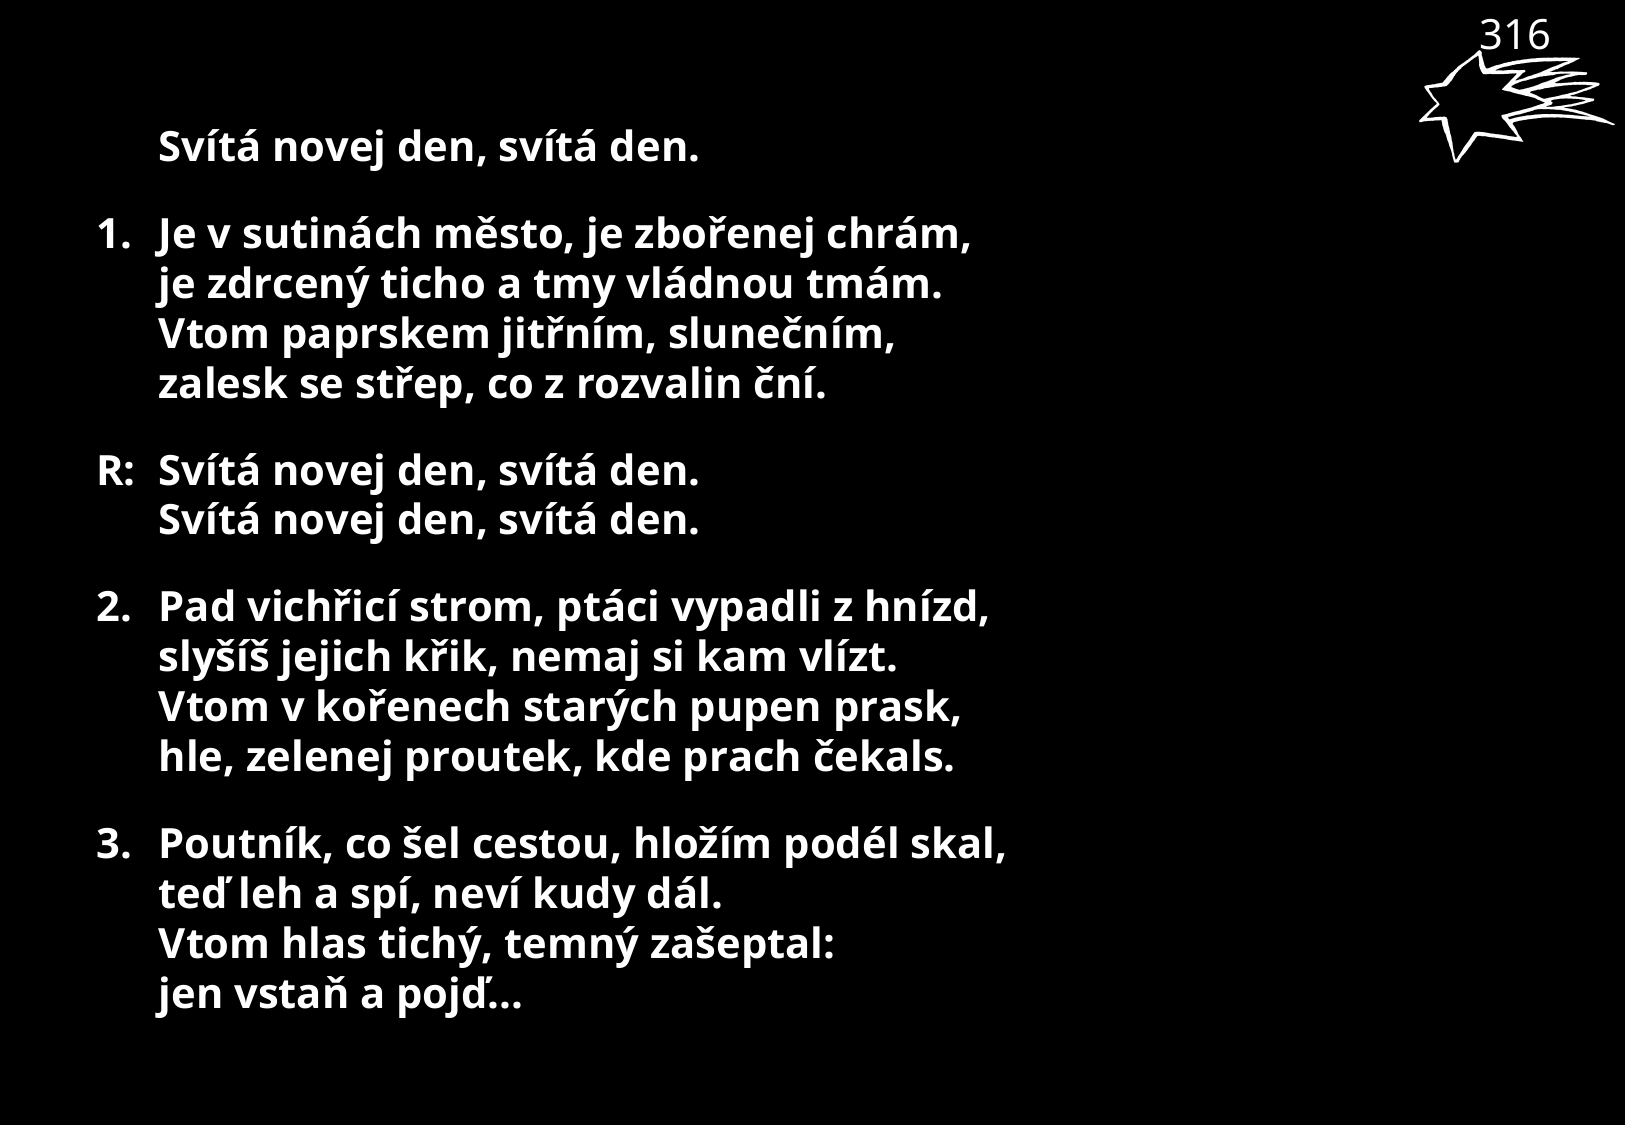

316
# Svítá novej den, svítá den.
Je v sutinách město, je zbořenej chrám,
je zdrcený ticho a tmy vládnou tmám.
Vtom paprskem jitřním, slunečním,
zalesk se střep, co z rozvalin ční.
R:	Svítá novej den, svítá den.
Svítá novej den, svítá den.
2.	Pad vichřicí strom, ptáci vypadli z hnízd,
slyšíš jejich křik, nemaj si kam vlízt.
Vtom v kořenech starých pupen prask,
hle, zelenej proutek, kde prach čekals.
3.	Poutník, co šel cestou, hložím podél skal,
teď leh a spí, neví kudy dál.
Vtom hlas tichý, temný zašeptal:
jen vstaň a pojď...